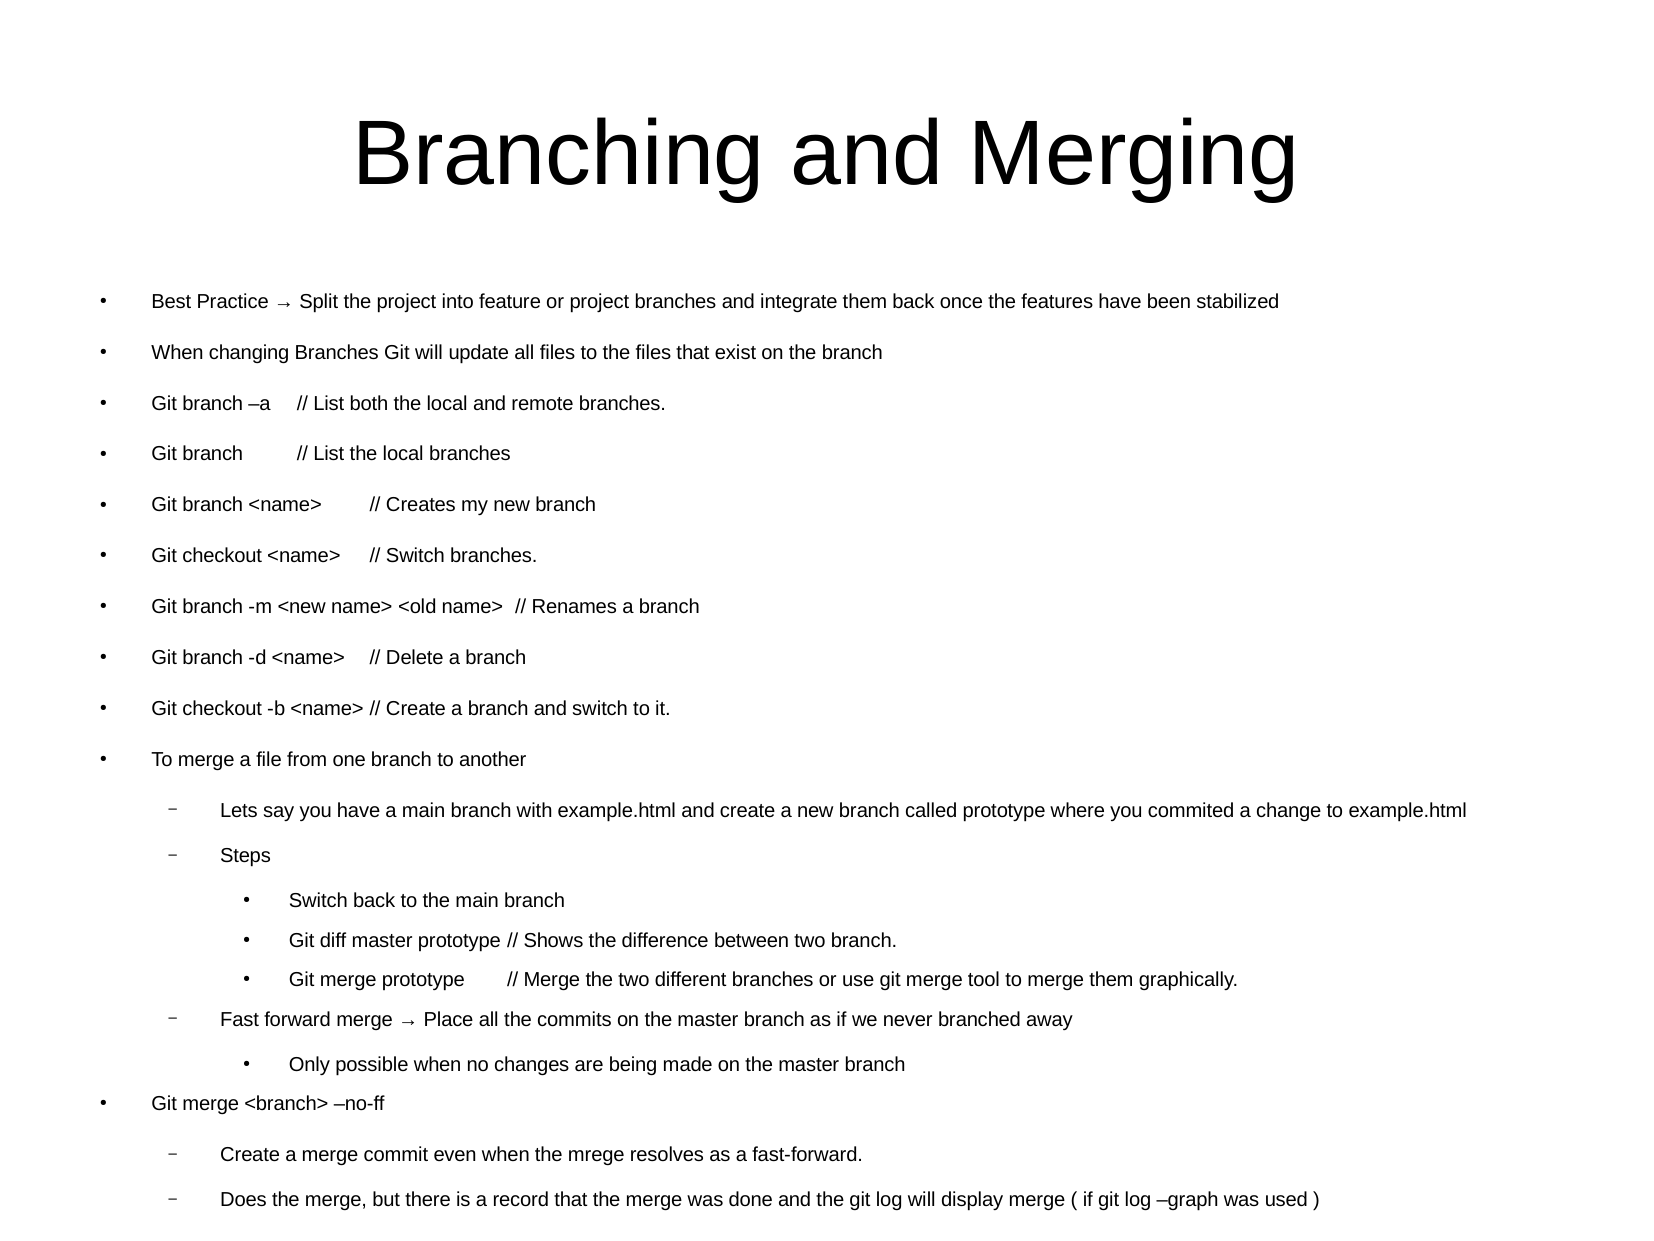

# Branching and Merging
Best Practice → Split the project into feature or project branches and integrate them back once the features have been stabilized
When changing Branches Git will update all files to the files that exist on the branch
Git branch –a 						// List both the local and remote branches.
Git branch 						// List the local branches
Git branch <name>					// Creates my new branch
Git checkout <name>					// Switch branches.
Git branch -m <new name> <old name>			// Renames a branch
Git branch -d <name>					// Delete a branch
Git checkout -b <name>					// Create a branch and switch to it.
To merge a file from one branch to another
Lets say you have a main branch with example.html and create a new branch called prototype where you commited a change to example.html
Steps
Switch back to the main branch
Git diff master prototype			// Shows the difference between two branch.
Git merge prototype			// Merge the two different branches or use git merge tool to merge them graphically.
Fast forward merge → Place all the commits on the master branch as if we never branched away
Only possible when no changes are being made on the master branch
Git merge <branch> –no-ff
Create a merge commit even when the mrege resolves as a fast-forward.
Does the merge, but there is a record that the merge was done and the git log will display merge ( if git log –graph was used )